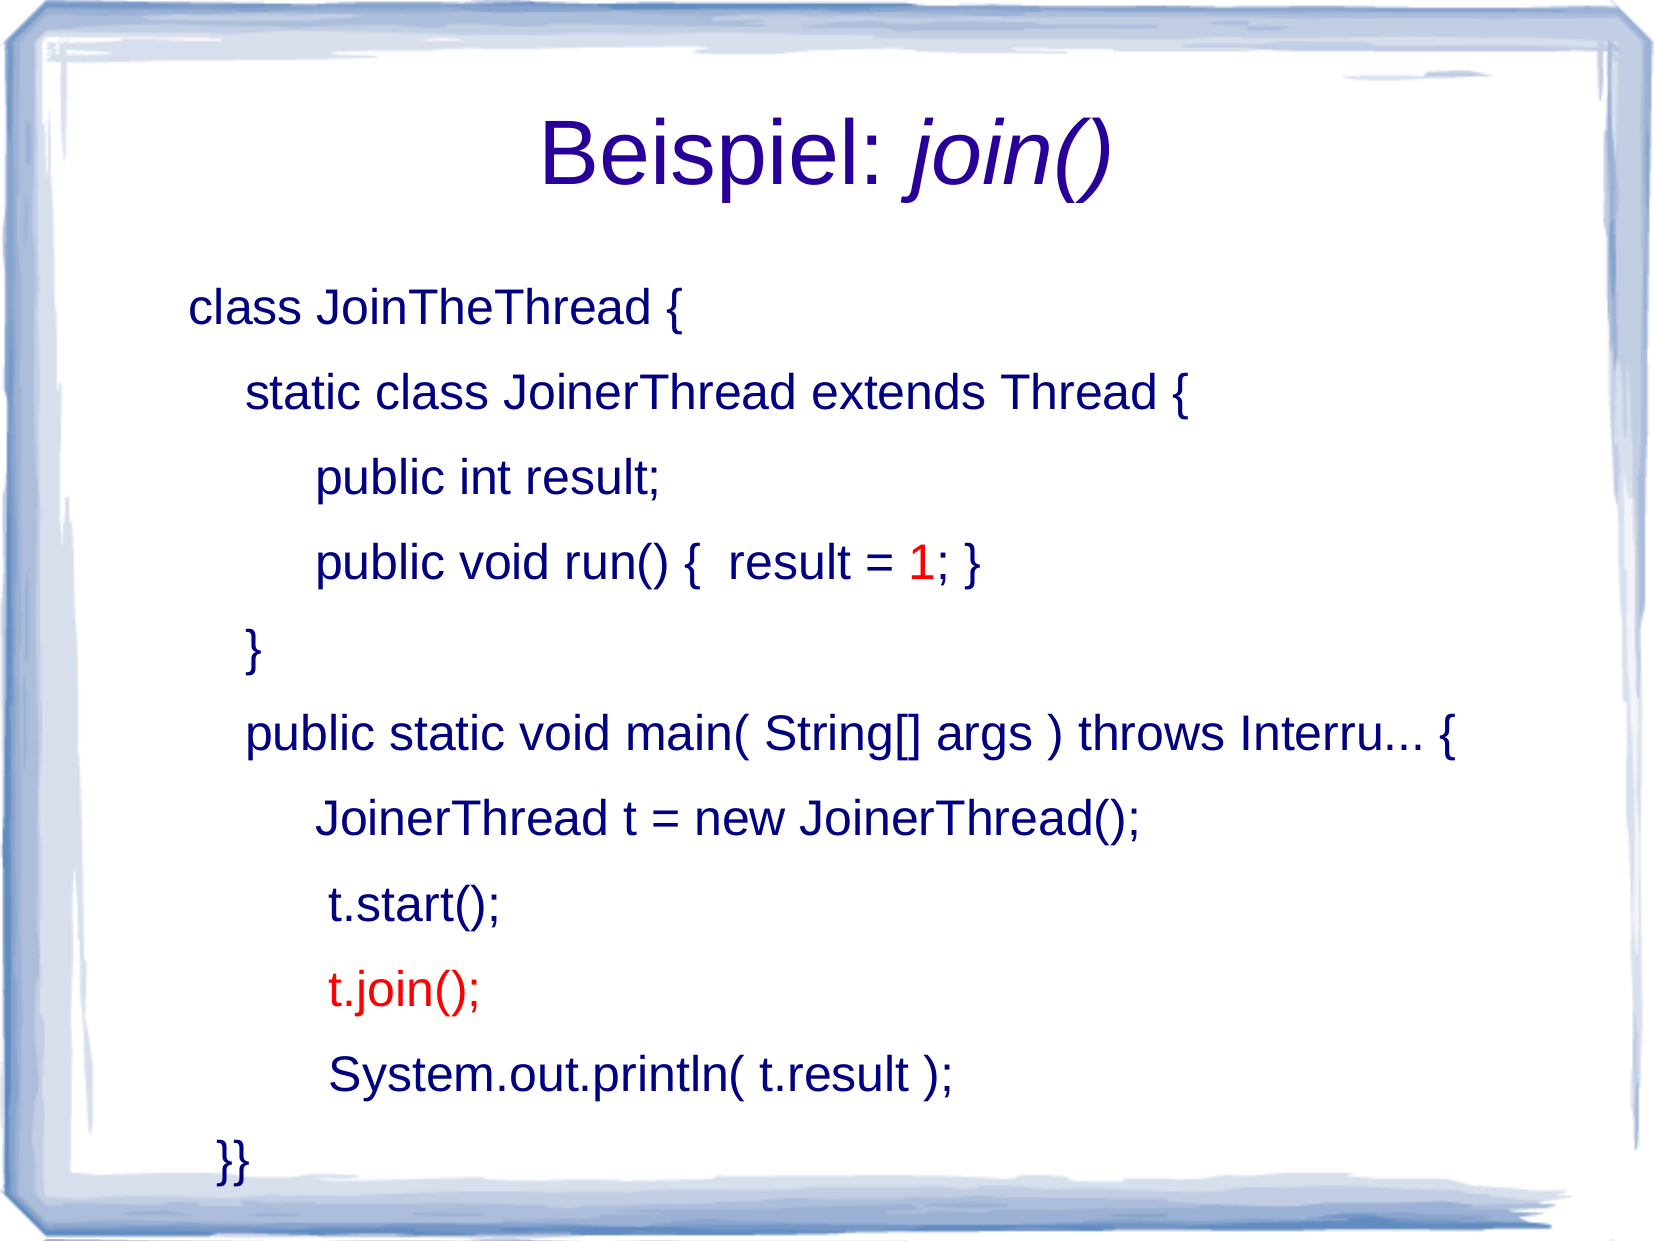

# Beispiel: join()
class JoinTheThread {
 static class JoinerThread extends Thread {
 public int result;
 public void run() { result = 1; }
 }
 public static void main( String[] args ) throws Interru... {
 JoinerThread t = new JoinerThread();
 t.start();
 t.join();
 System.out.println( t.result );
 }}